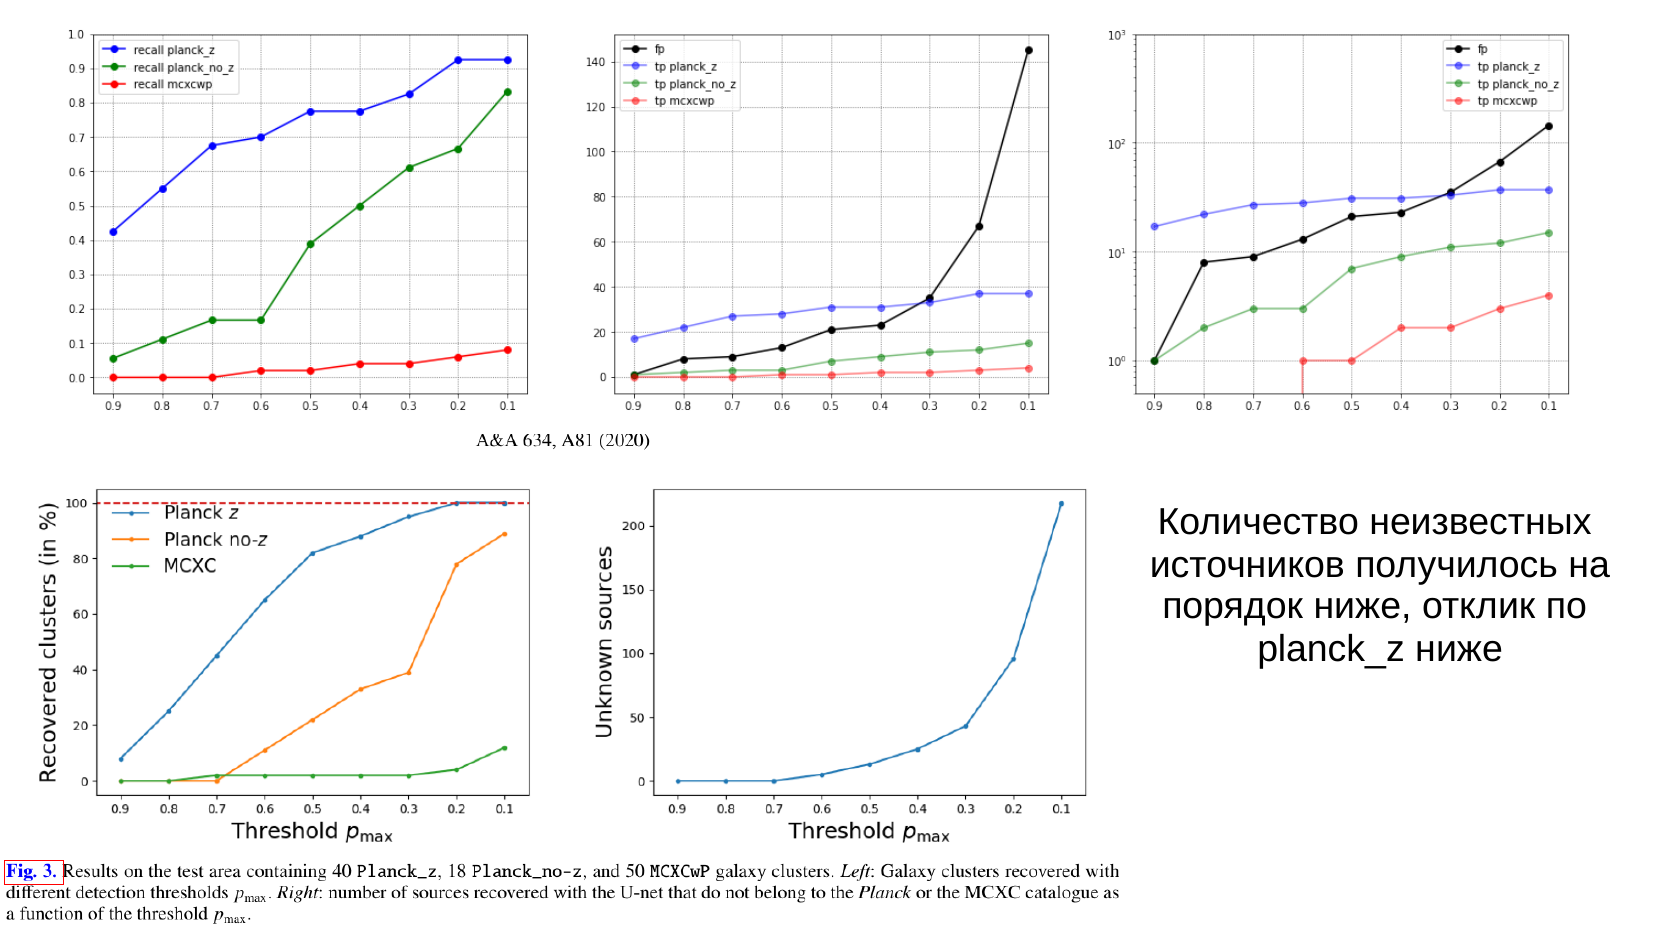

Количество неизвестных
источников получилось на
порядок ниже, отклик по
planck_z ниже